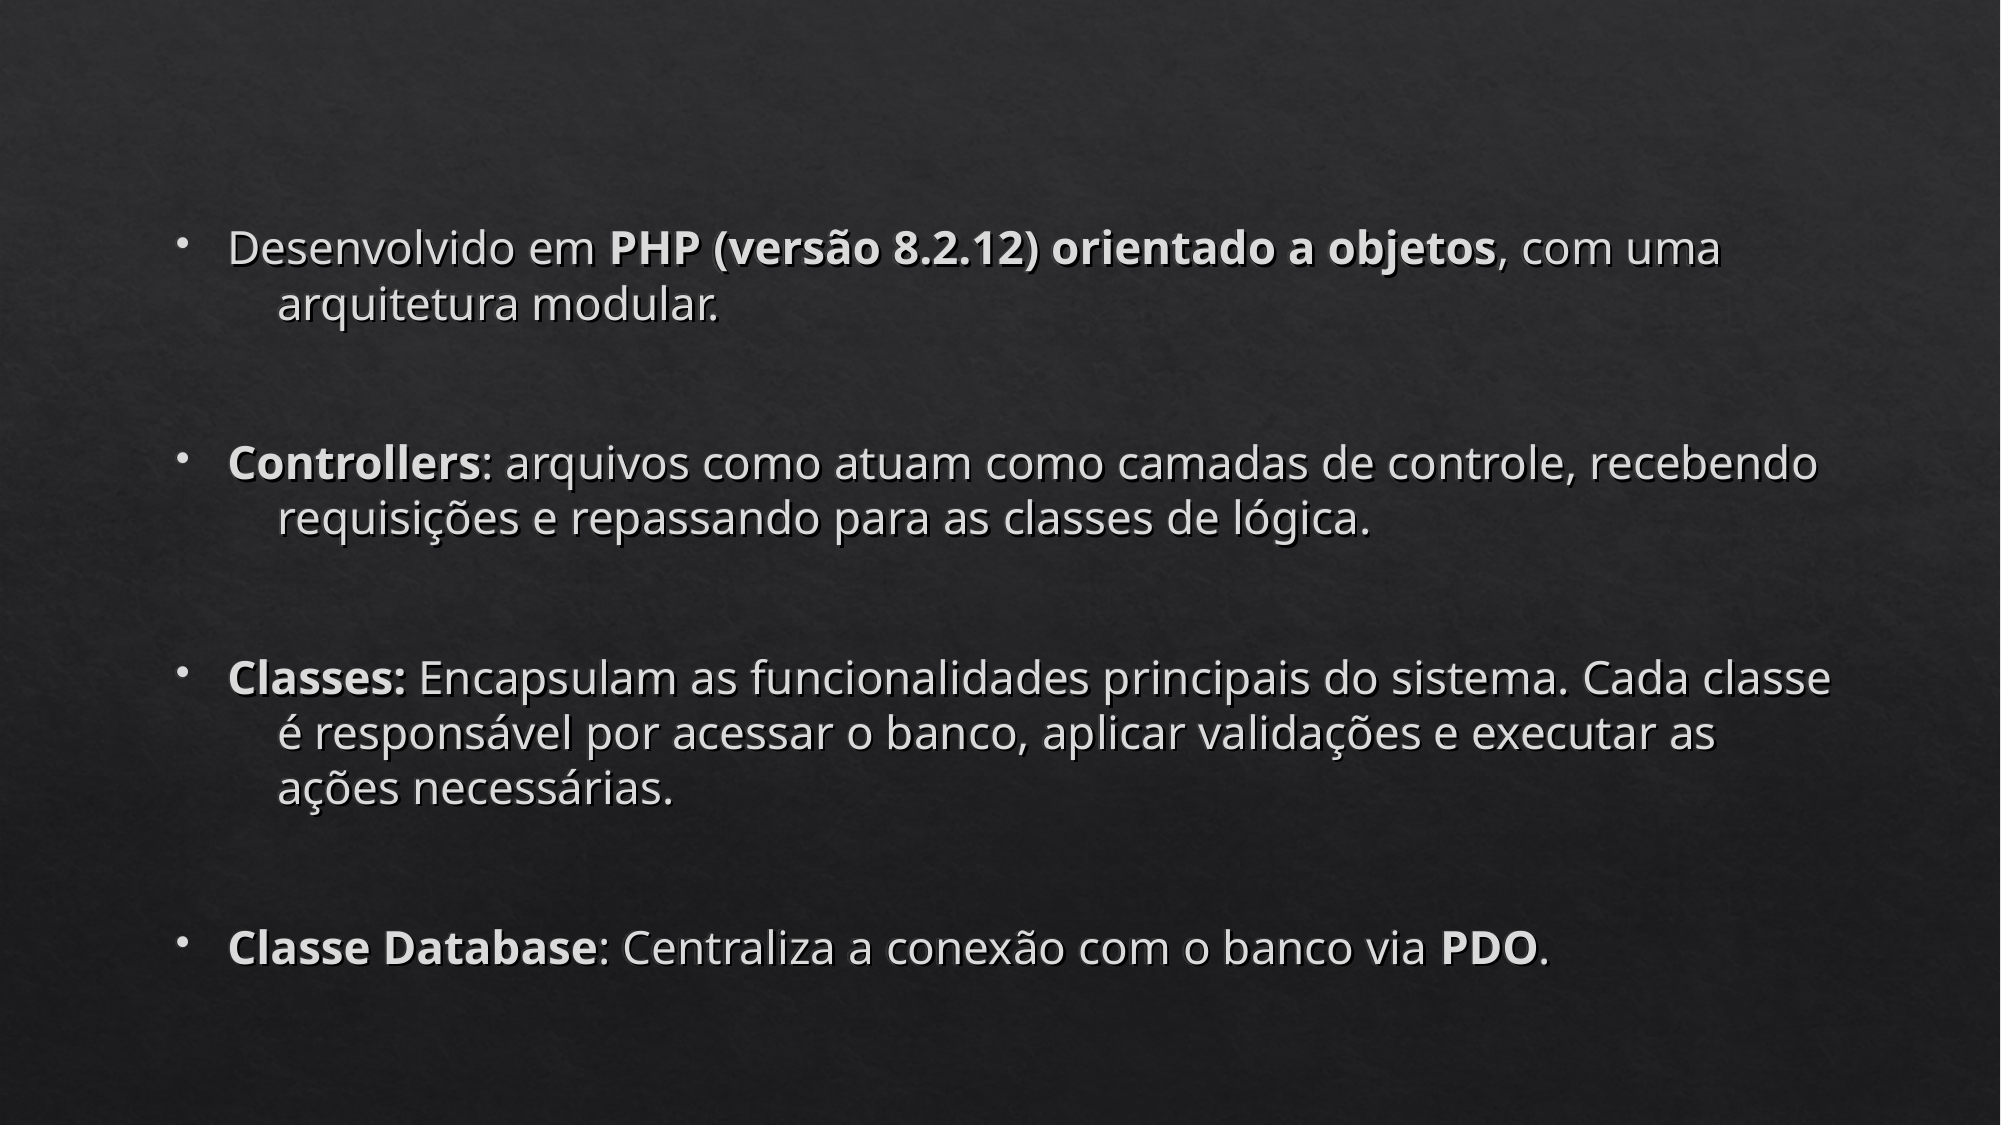

#
Desenvolvido em PHP (versão 8.2.12) orientado a objetos, com uma arquitetura modular.
Controllers: arquivos como atuam como camadas de controle, recebendo requisições e repassando para as classes de lógica.
Classes: Encapsulam as funcionalidades principais do sistema. Cada classe é responsável por acessar o banco, aplicar validações e executar as ações necessárias.
Classe Database: Centraliza a conexão com o banco via PDO.